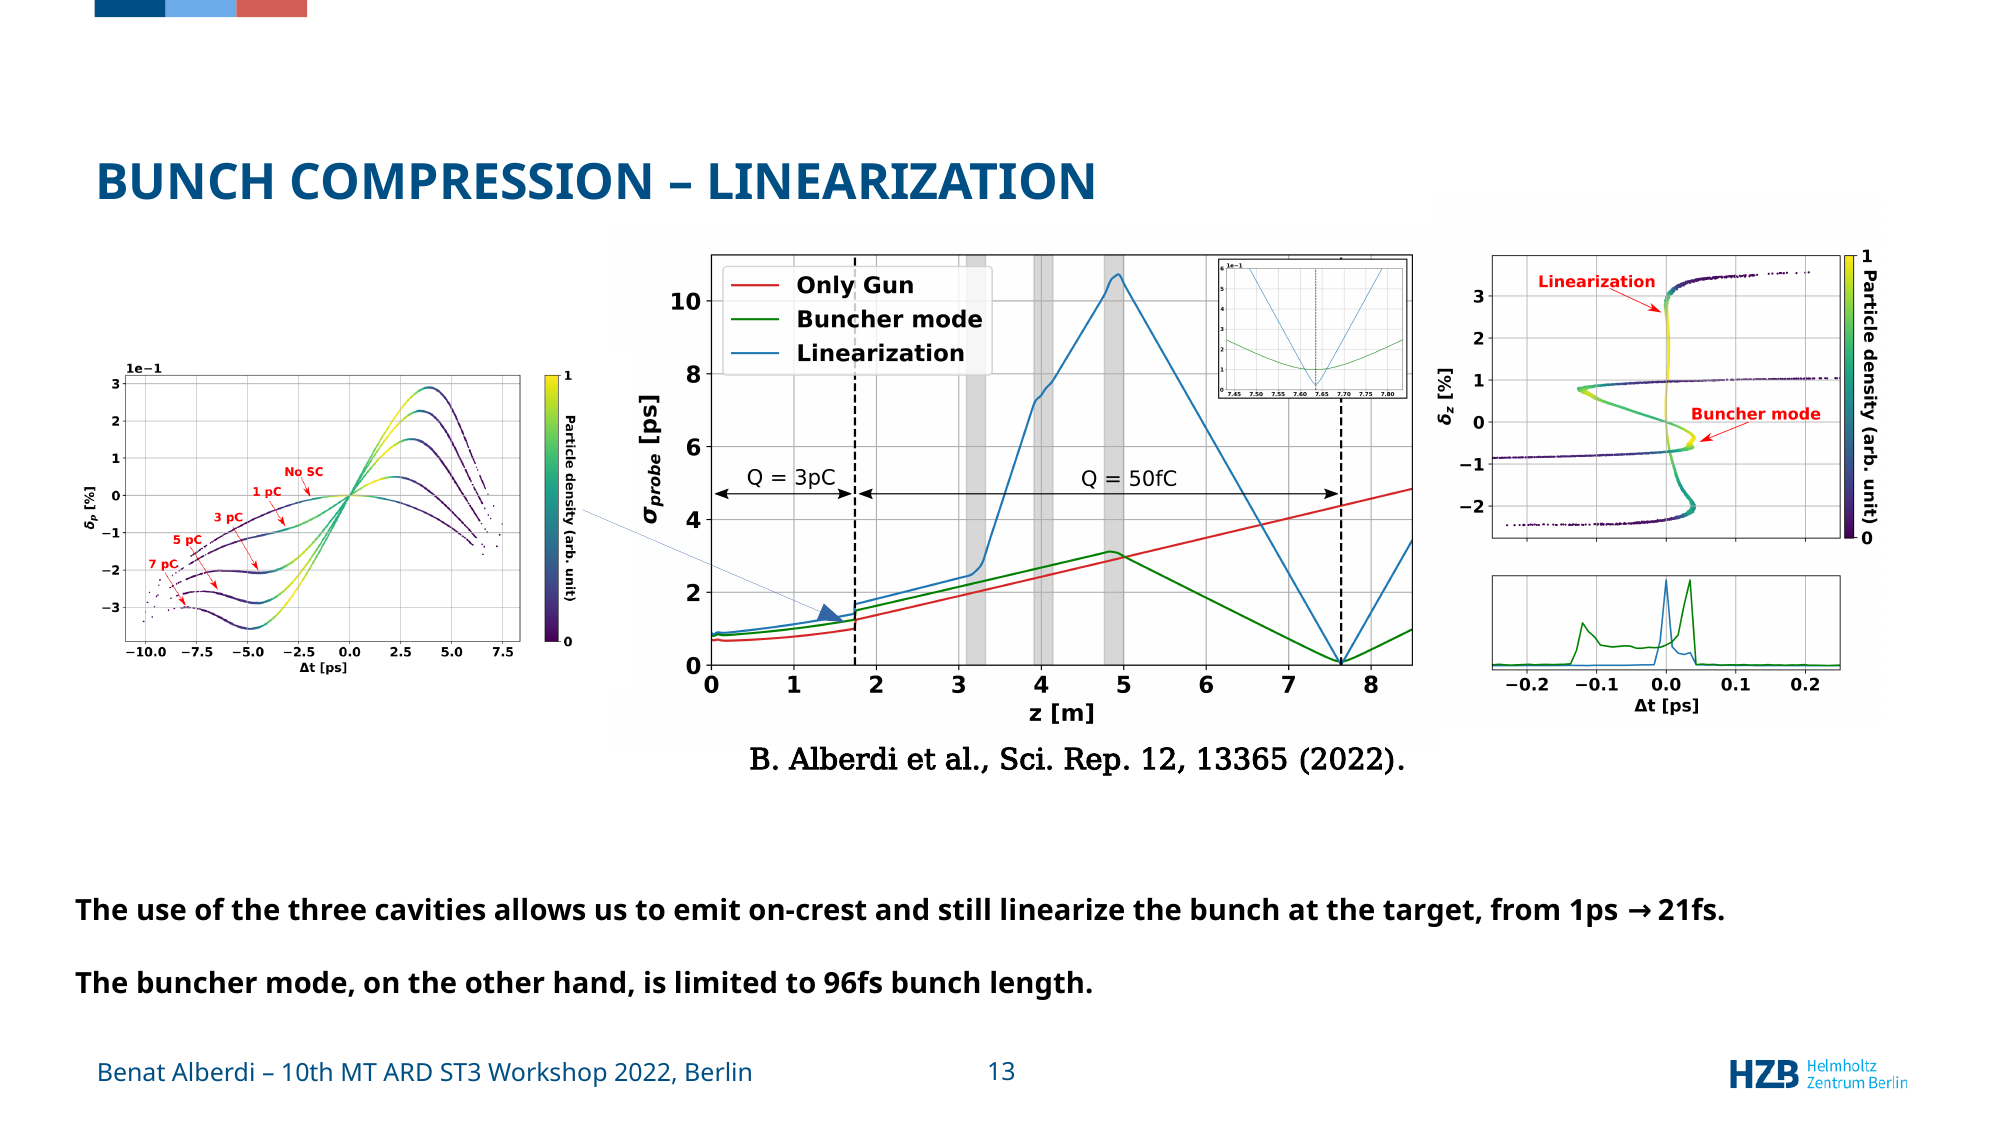

# Bunch compression – linearization
B. Alberdi et al., Sci. Rep. 12, 13365 (2022).
The use of the three cavities allows us to emit on-crest and still linearize the bunch at the target, from 1ps → 21fs.
The buncher mode, on the other hand, is limited to 96fs bunch length.